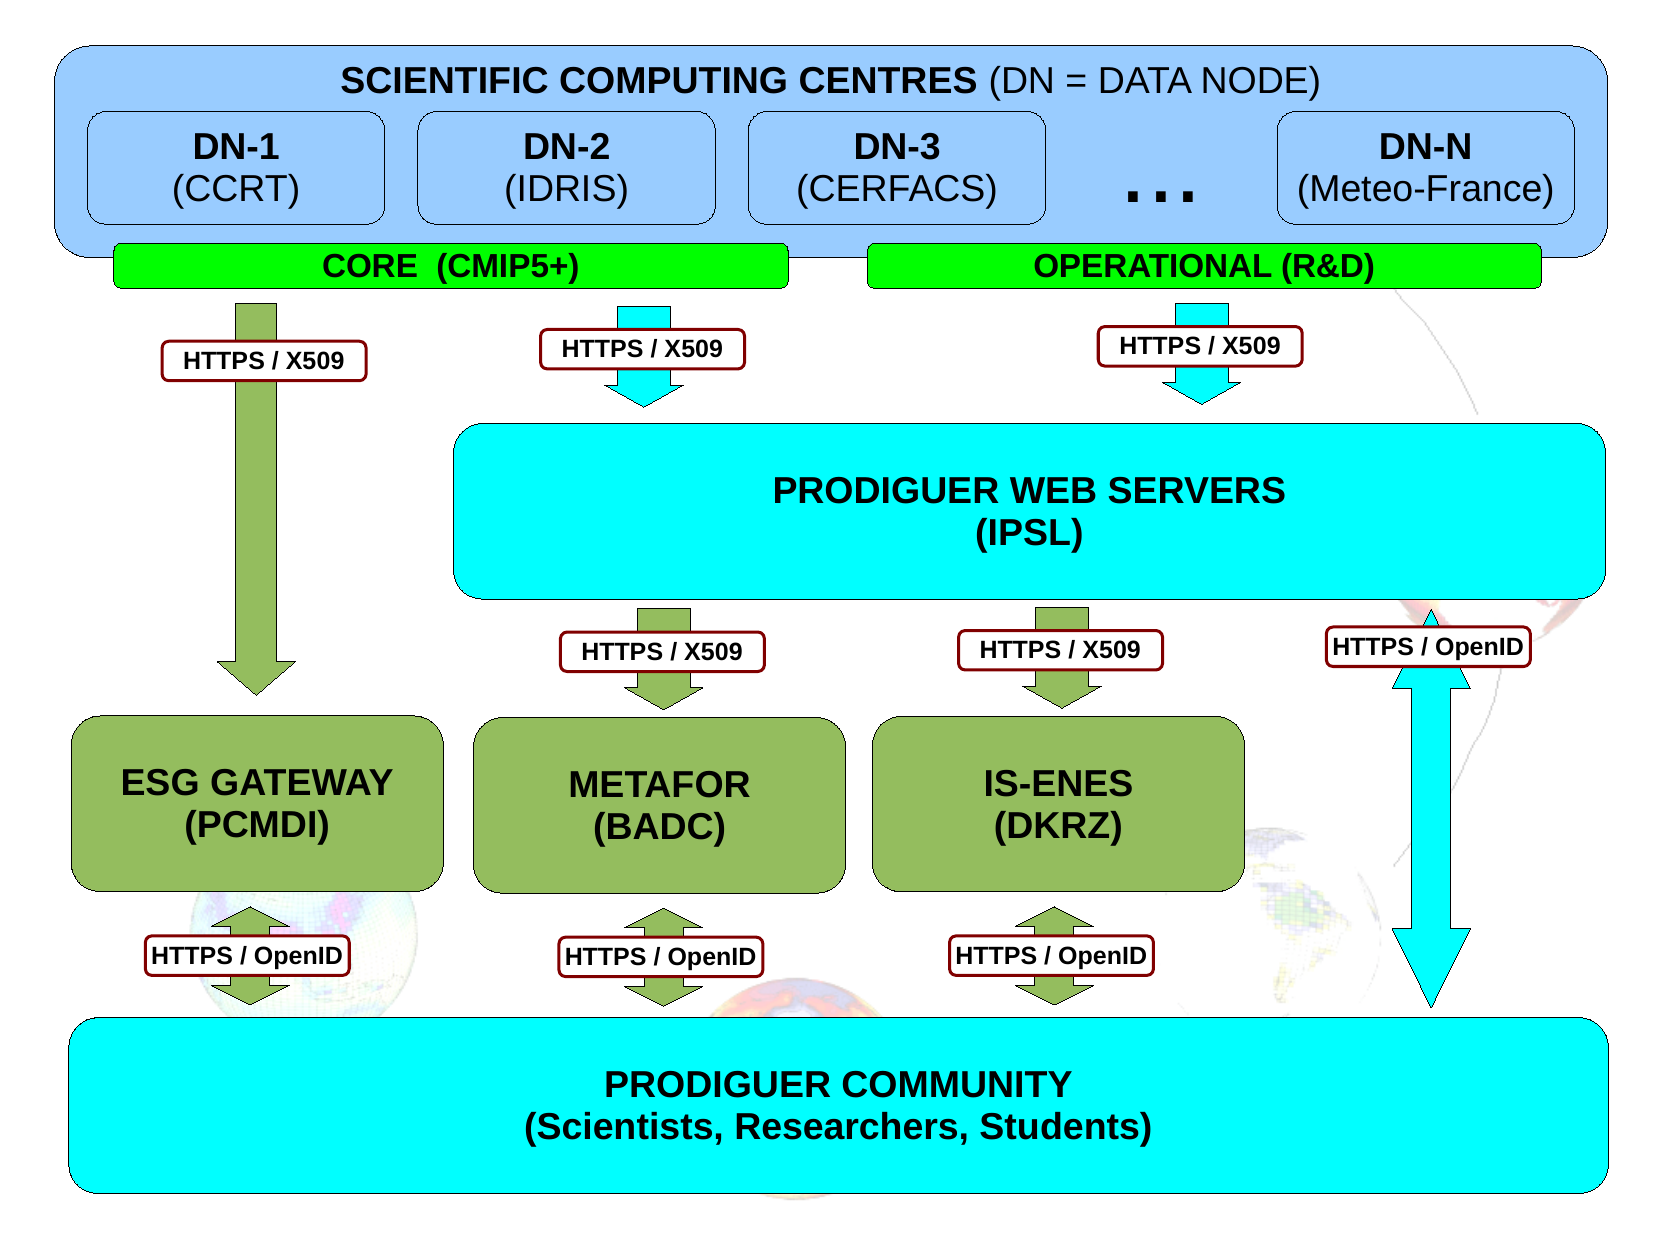

SCIENTIFIC COMPUTING CENTRES (DN = DATA NODE)
...
DN-1
(CCRT)
DN-2
(IDRIS)
DN-3
(CERFACS)
DN-N
(Meteo-France)
CORE (CMIP5+)
OPERATIONAL (R&D)
HTTPS / X509
HTTPS / X509
HTTPS / X509
PRODIGUER WEB SERVERS
(IPSL)
HTTPS / X509
HTTPS / X509
HTTPS / OpenID
ESG GATEWAY
(PCMDI)
IS-ENES
(DKRZ)
METAFOR
(BADC)
HTTPS / OpenID
HTTPS / OpenID
HTTPS / OpenID
PRODIGUER COMMUNITY
(Scientists, Researchers, Students)